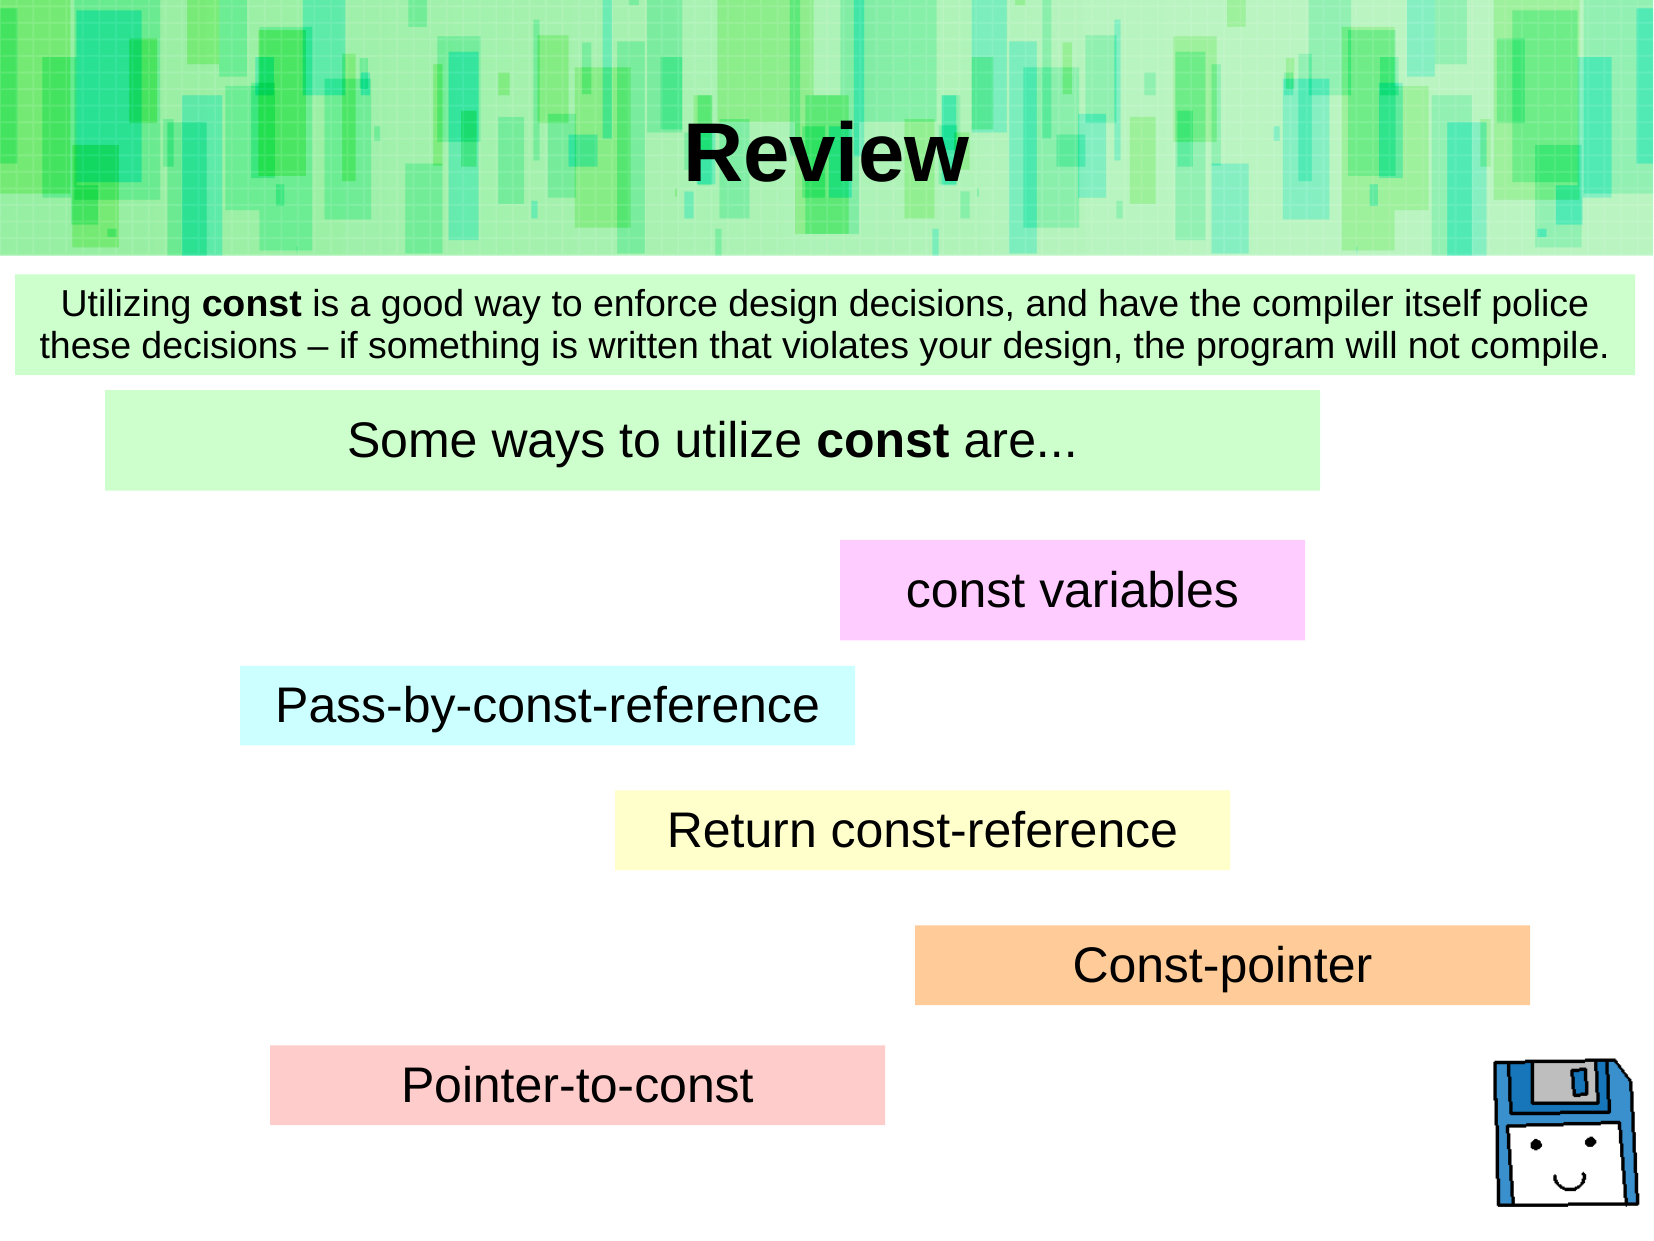

# Review
Utilizing const is a good way to enforce design decisions, and have the compiler itself police these decisions – if something is written that violates your design, the program will not compile.
Some ways to utilize const are...
const variables
Pass-by-const-reference
Return const-reference
Const-pointer
Pointer-to-const